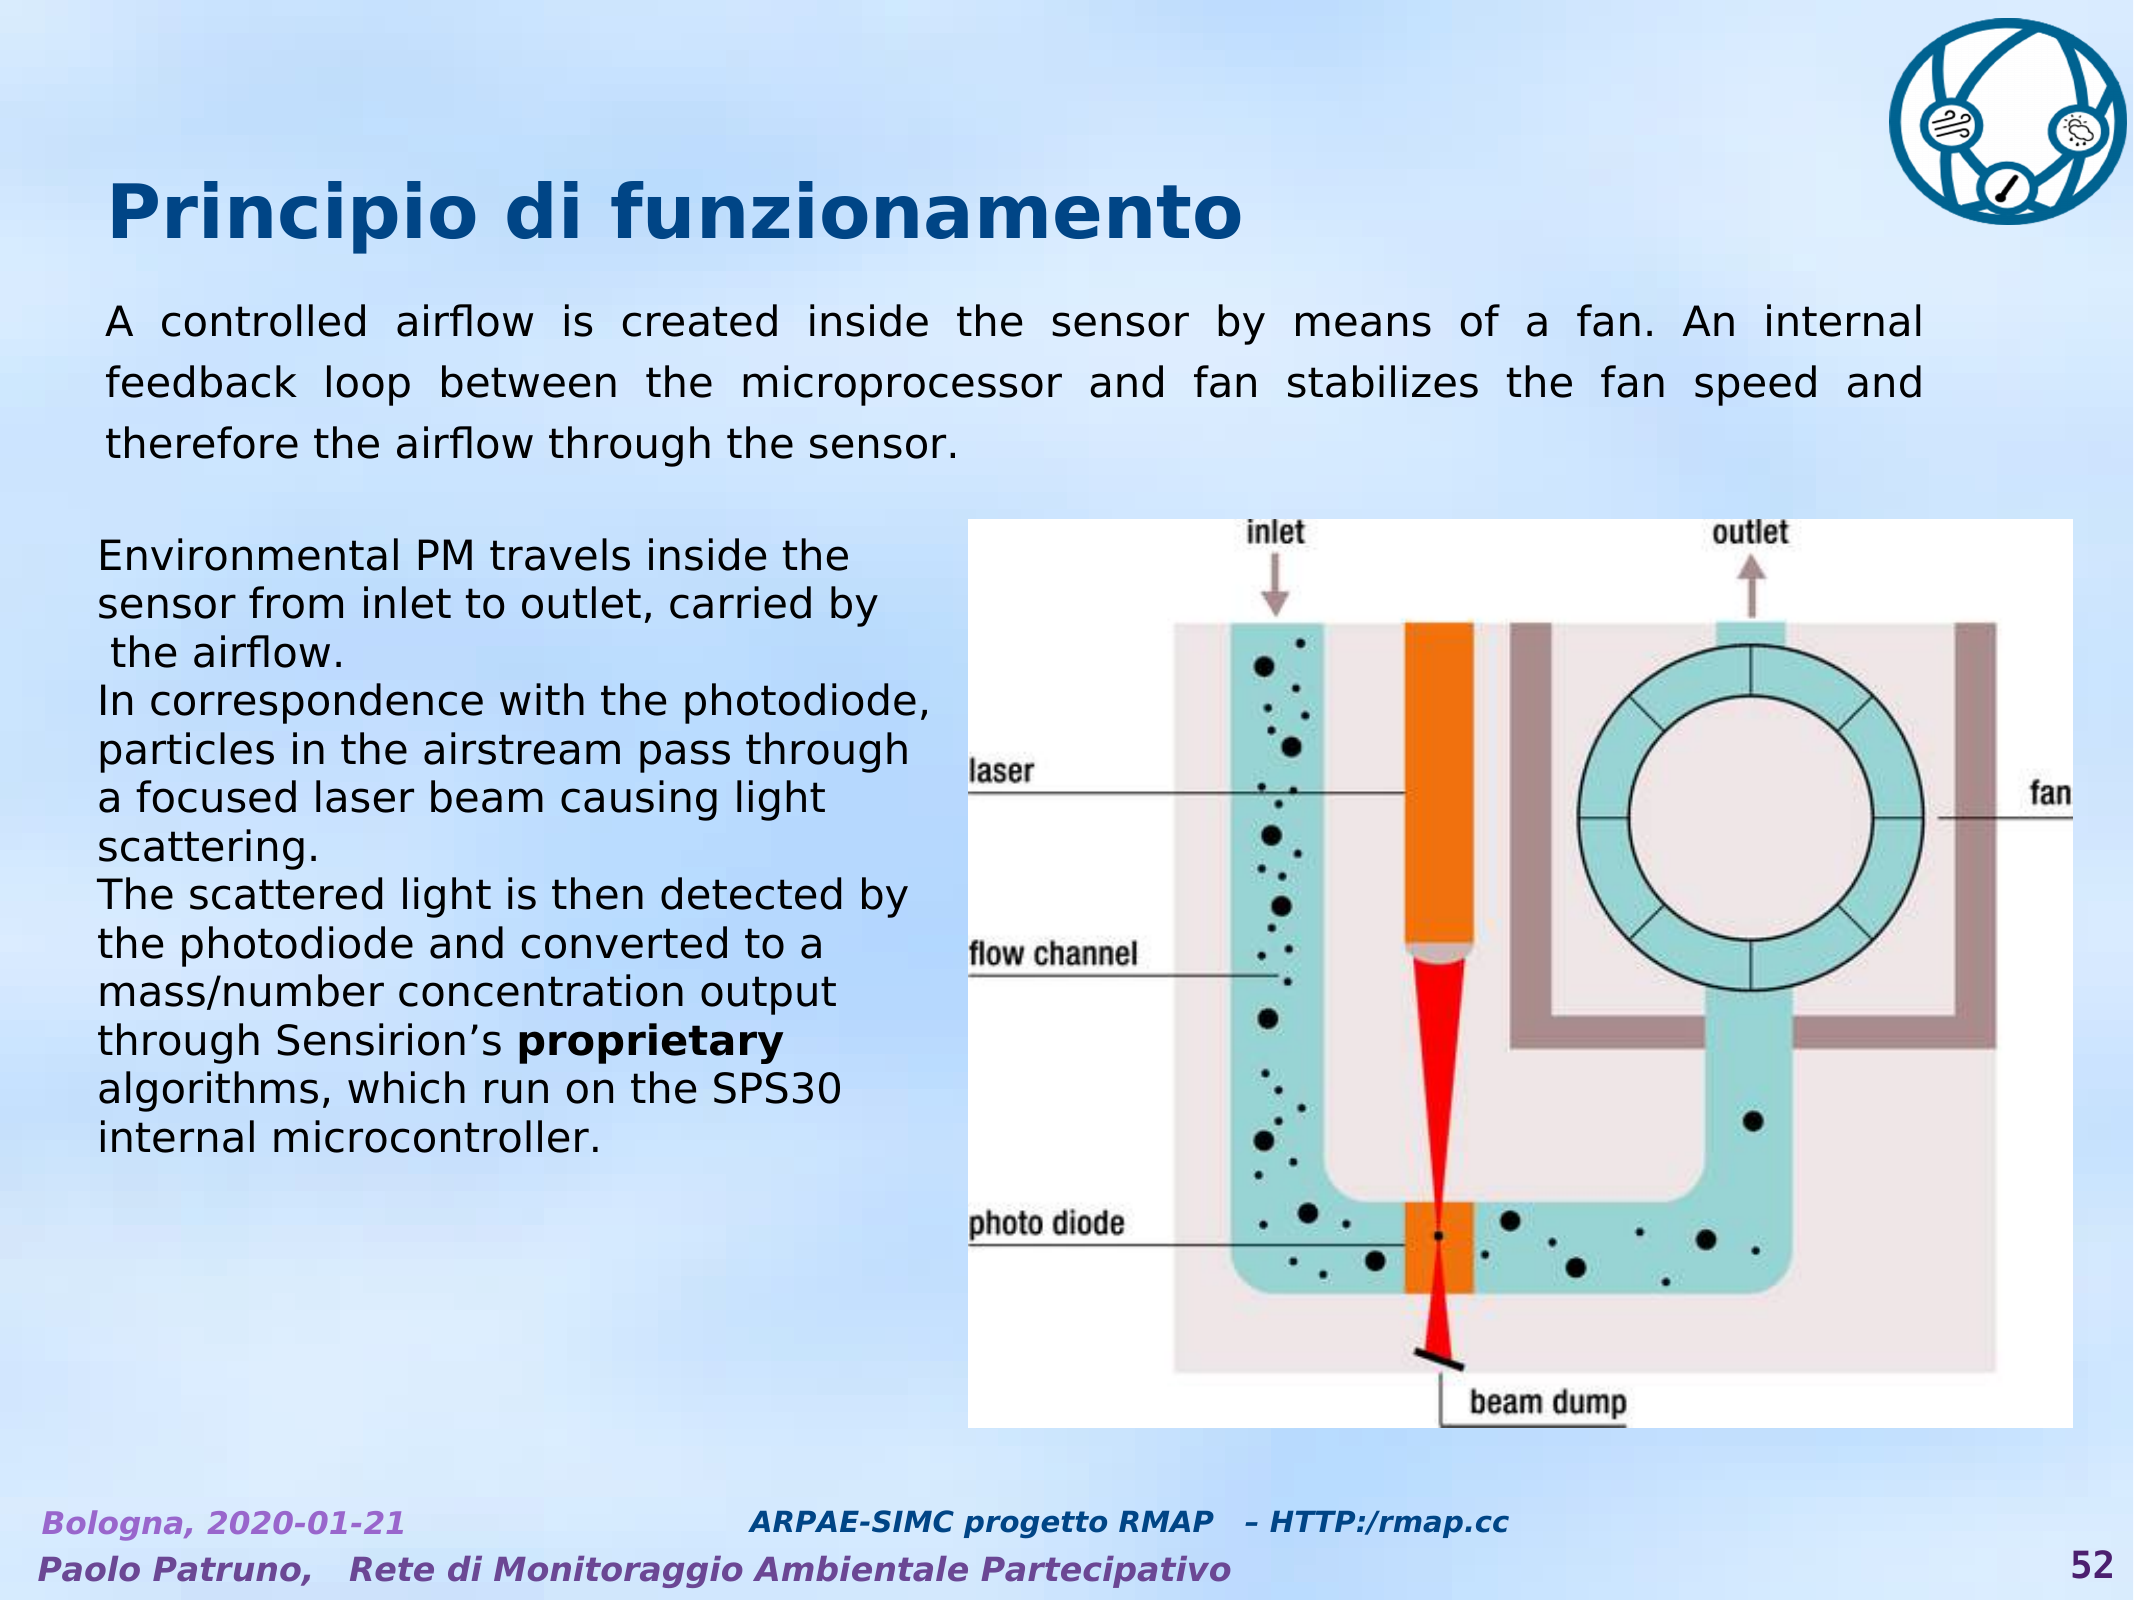

# Principio di funzionamento
A controlled airflow is created inside the sensor by means of a fan. An internal feedback loop between the microprocessor and fan stabilizes the fan speed and therefore the airflow through the sensor.
Environmental PM travels inside the
sensor from inlet to outlet, carried by
 the airflow.
In correspondence with the photodiode,
particles in the airstream pass through
a focused laser beam causing light
scattering.
The scattered light is then detected by
the photodiode and converted to a
mass/number concentration output
through Sensirion’s proprietary
algorithms, which run on the SPS30
internal microcontroller.